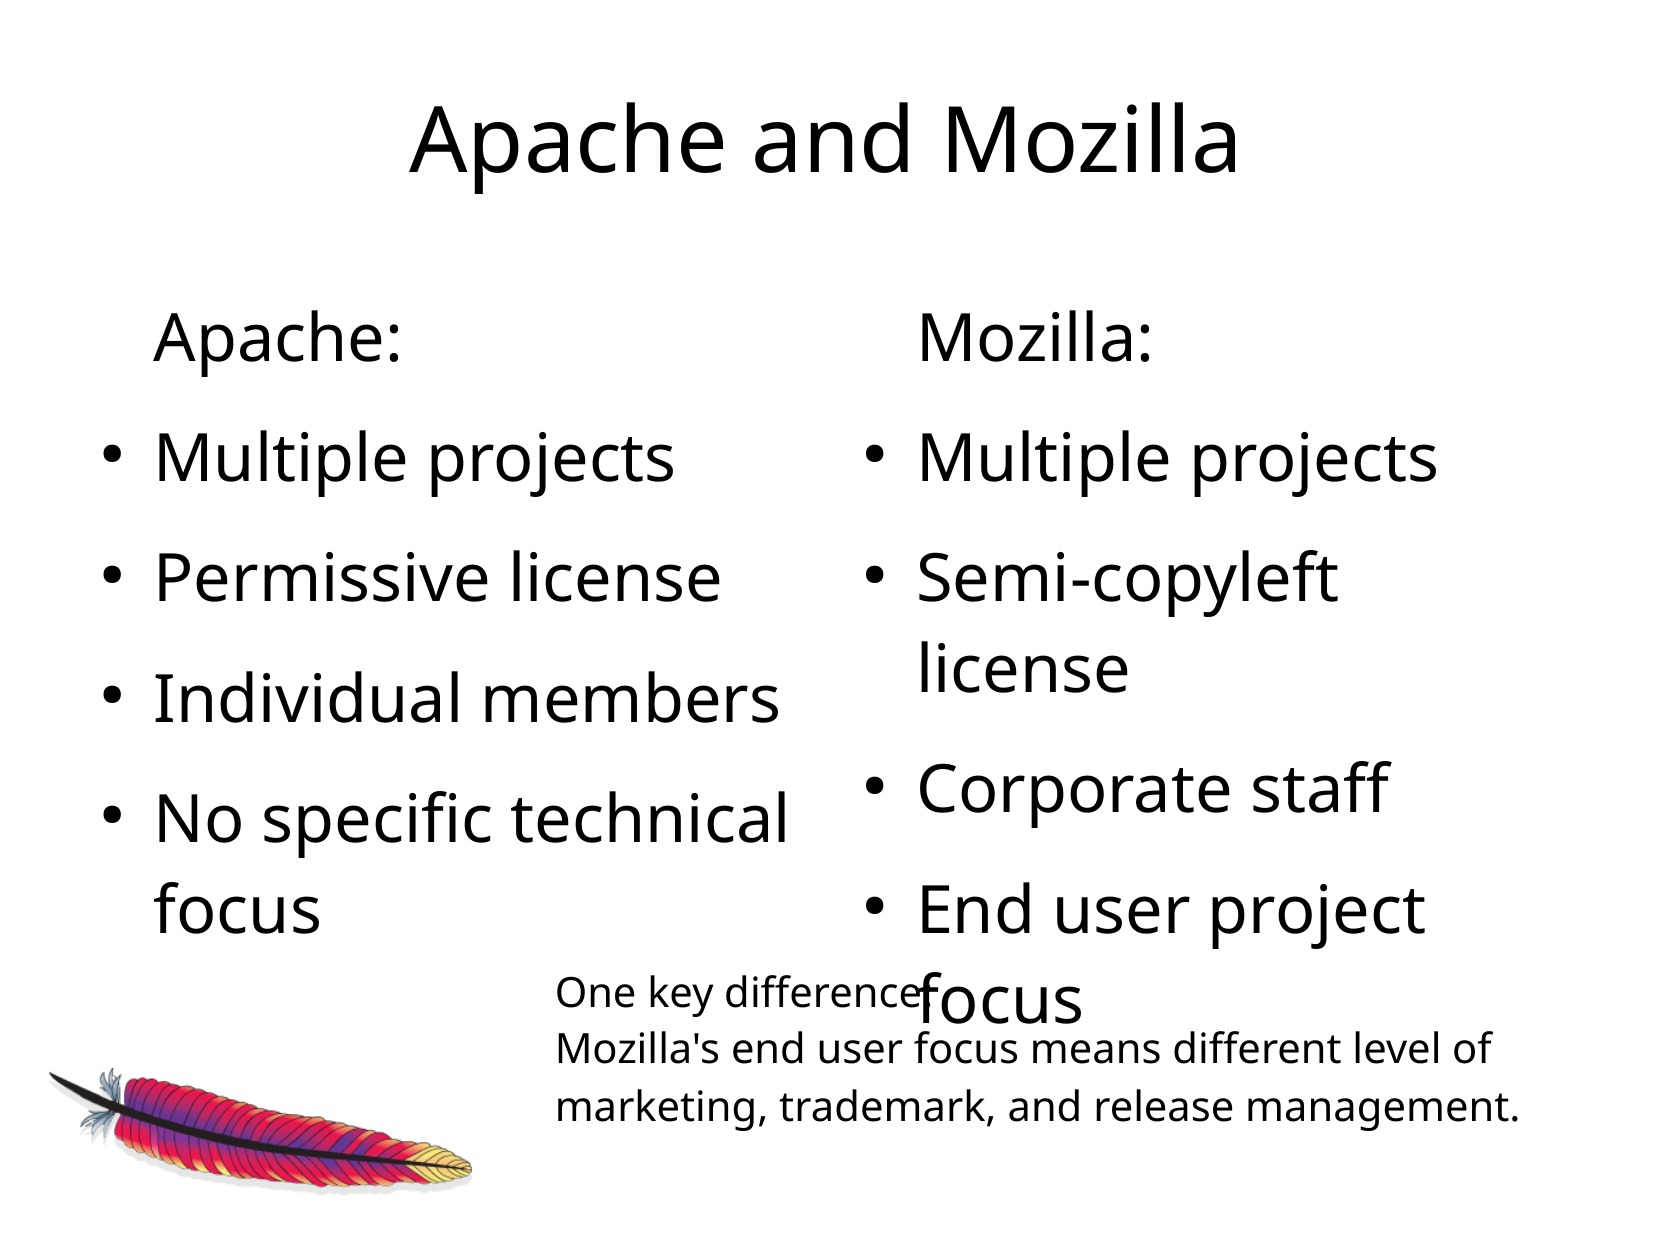

# Apache and Mozilla
Apache:
Multiple projects
Permissive license
Individual members
No specific technical focus
Mozilla:
Multiple projects
Semi-copyleft license
Corporate staff
End user project focus
One key difference:
Mozilla's end user focus means different level of marketing, trademark, and release management.